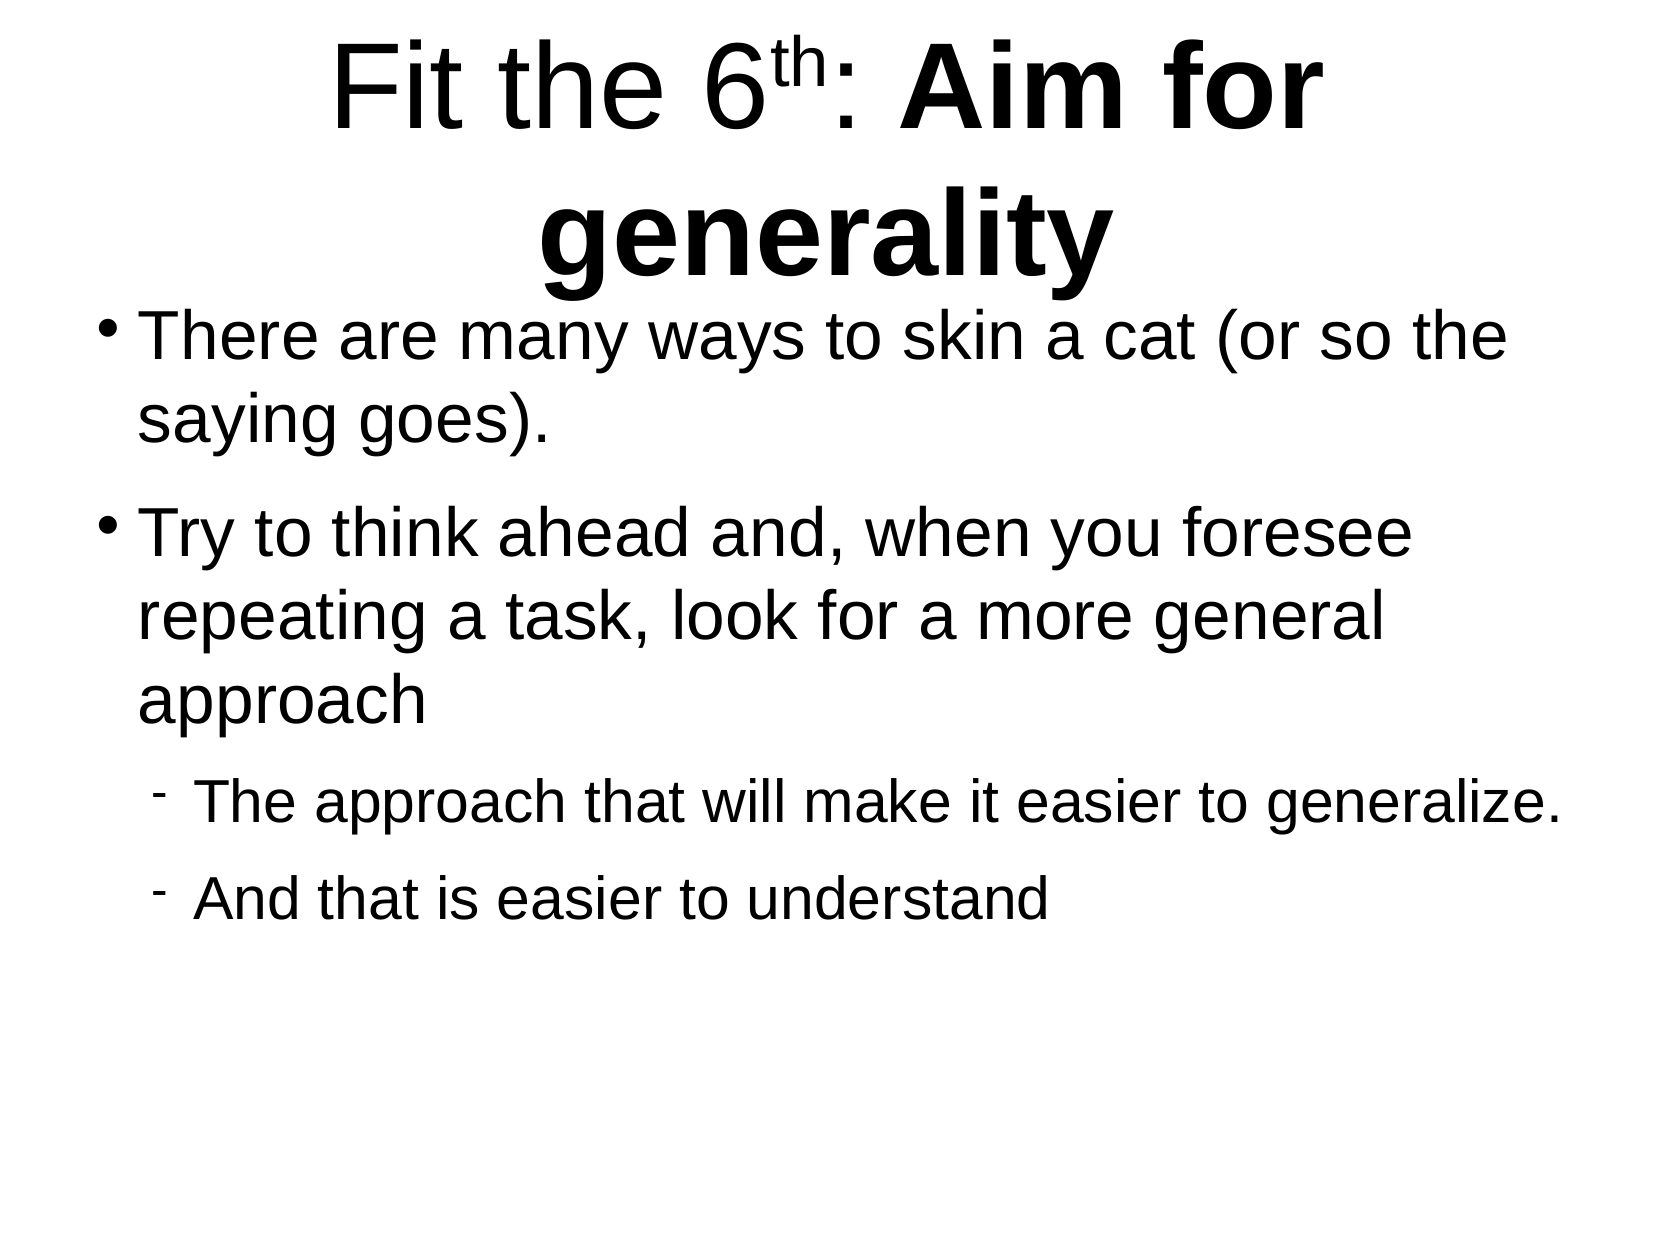

Fit the 6th: Aim for generality
There are many ways to skin a cat (or so the saying goes).
Try to think ahead and, when you foresee repeating a task, look for a more general approach
The approach that will make it easier to generalize.
And that is easier to understand